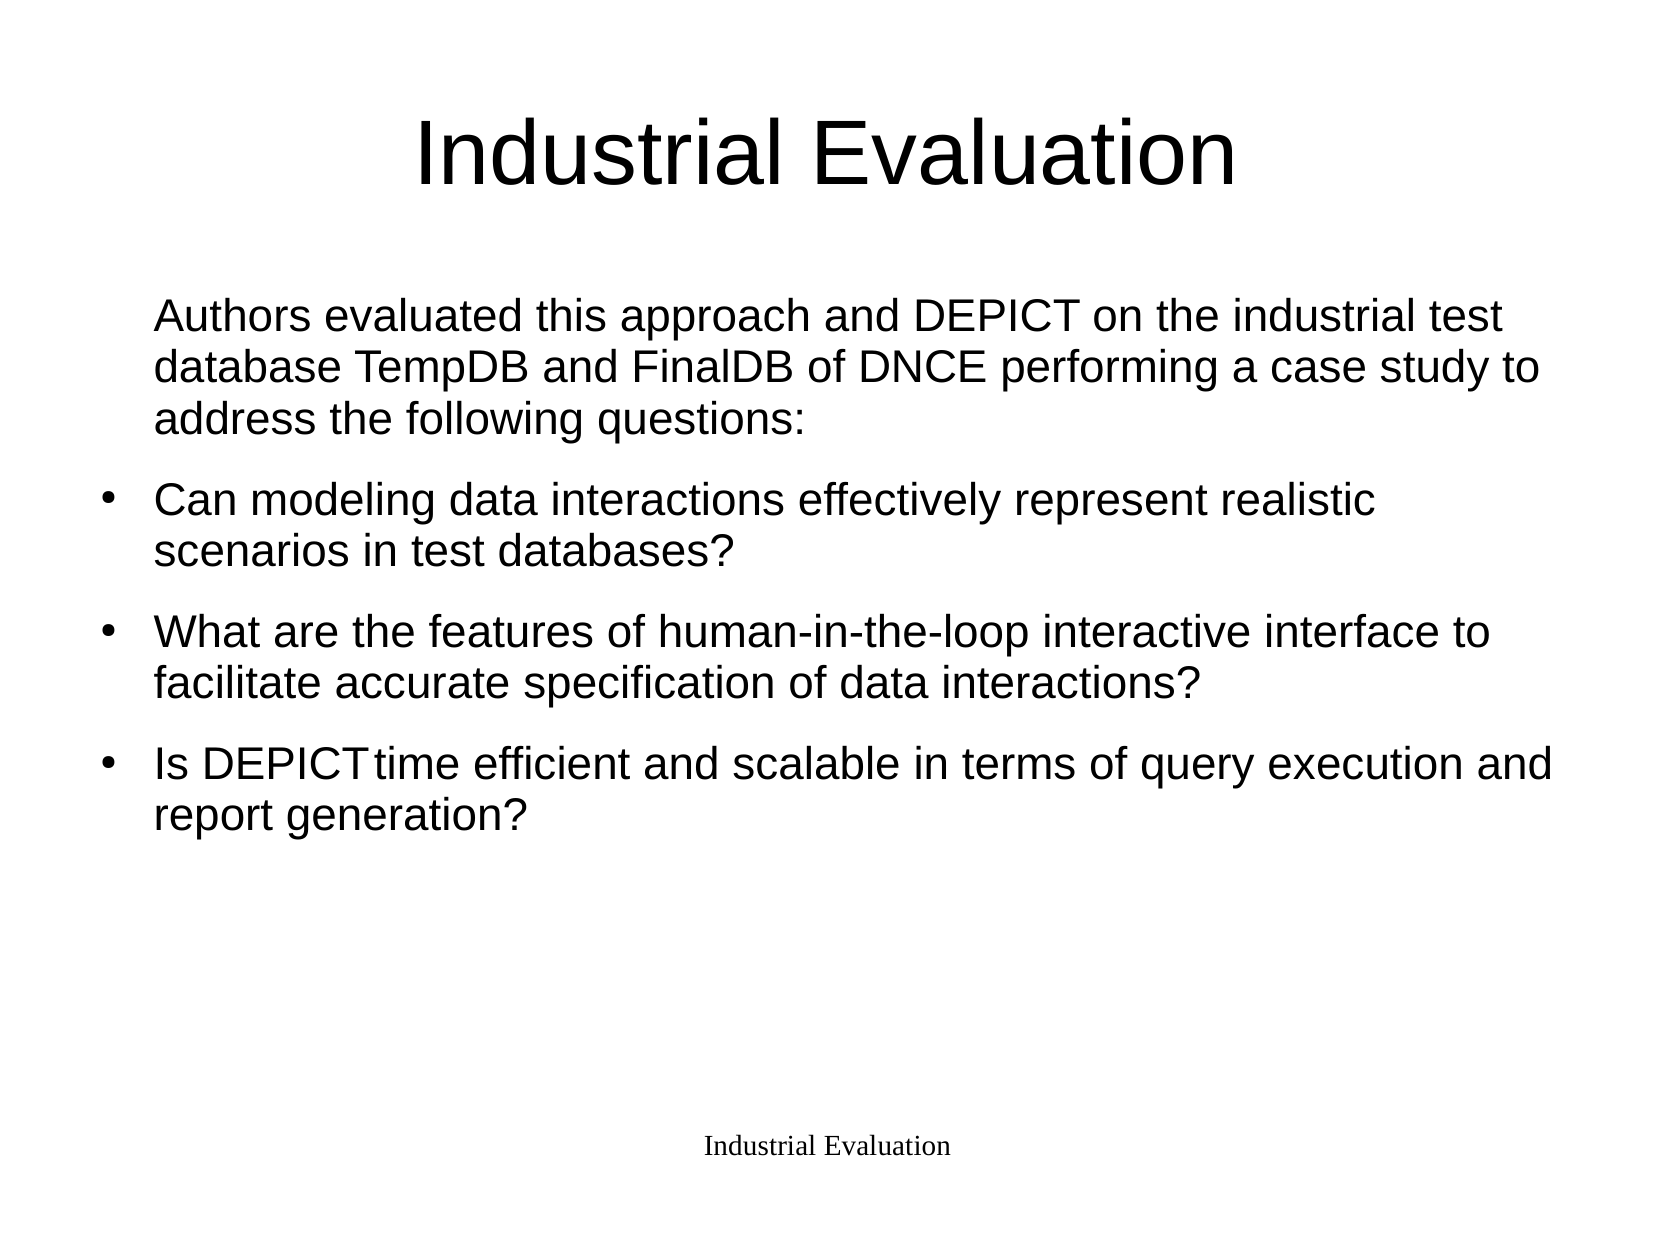

# Industrial Evaluation
Authors evaluated this approach and DEPICT on the industrial test database TempDB and FinalDB of DNCE performing a case study to address the following questions:
Can modeling data interactions effectively represent realistic scenarios in test databases?
What are the features of human-in-the-loop interactive interface to facilitate accurate specification of data interactions?
Is DEPICT time efficient and scalable in terms of query execution and report generation?
Industrial Evaluation